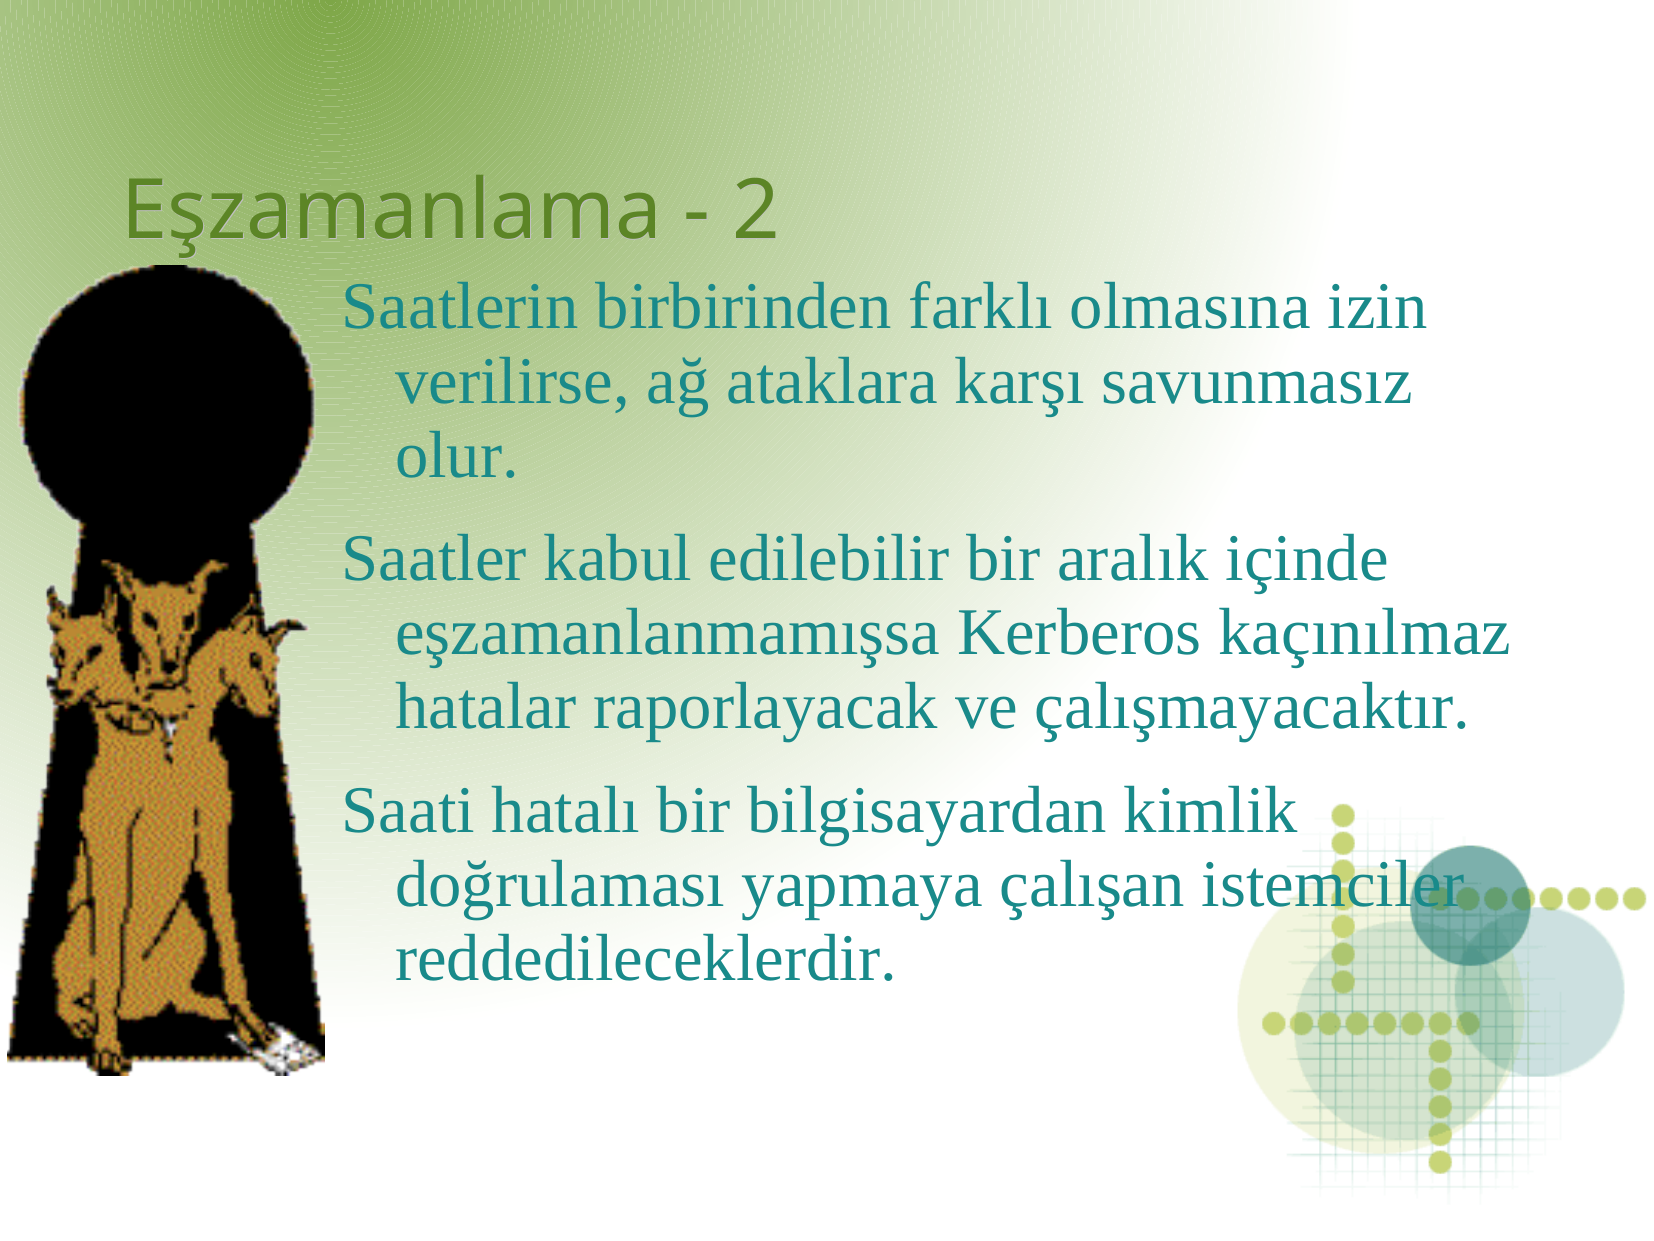

# Eşzamanlama - 2
Saatlerin birbirinden farklı olmasına izin verilirse, ağ ataklara karşı savunmasız olur.
Saatler kabul edilebilir bir aralık içinde eşzamanlanmamışsa Kerberos kaçınılmaz hatalar raporlayacak ve çalışmayacaktır.
Saati hatalı bir bilgisayardan kimlik doğrulaması yapmaya çalışan istemciler reddedileceklerdir.